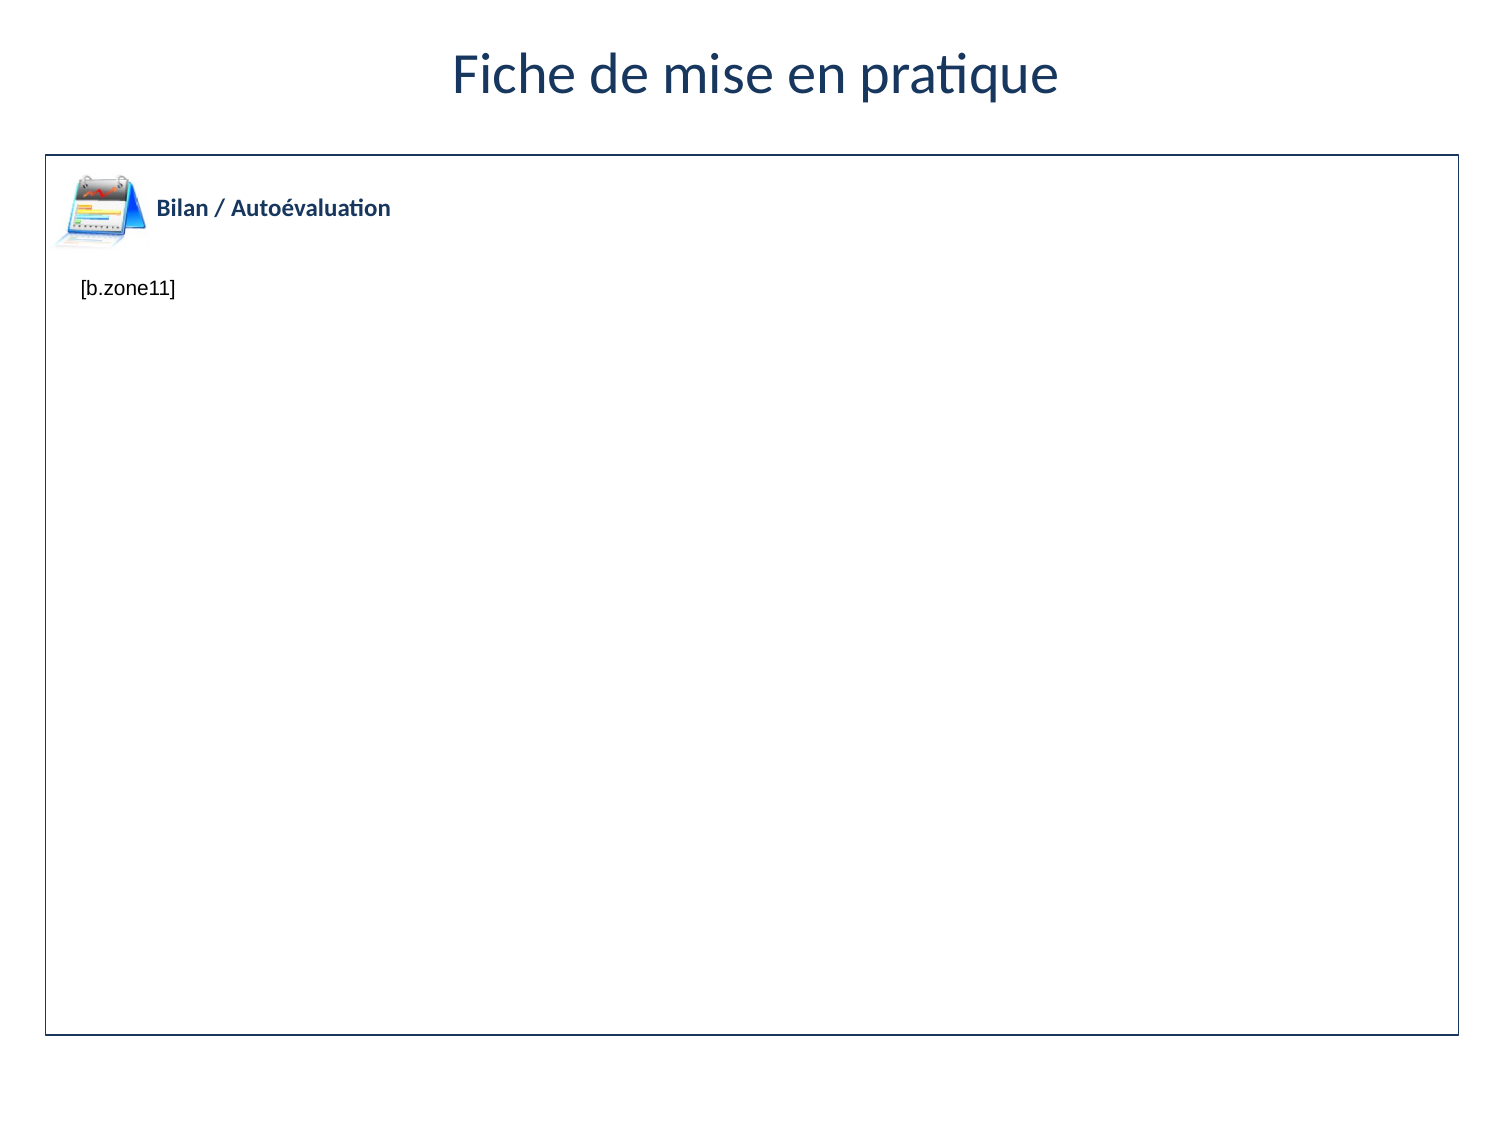

# Fiche de mise en pratique
Bilan / Autoévaluation
[b.zone11]